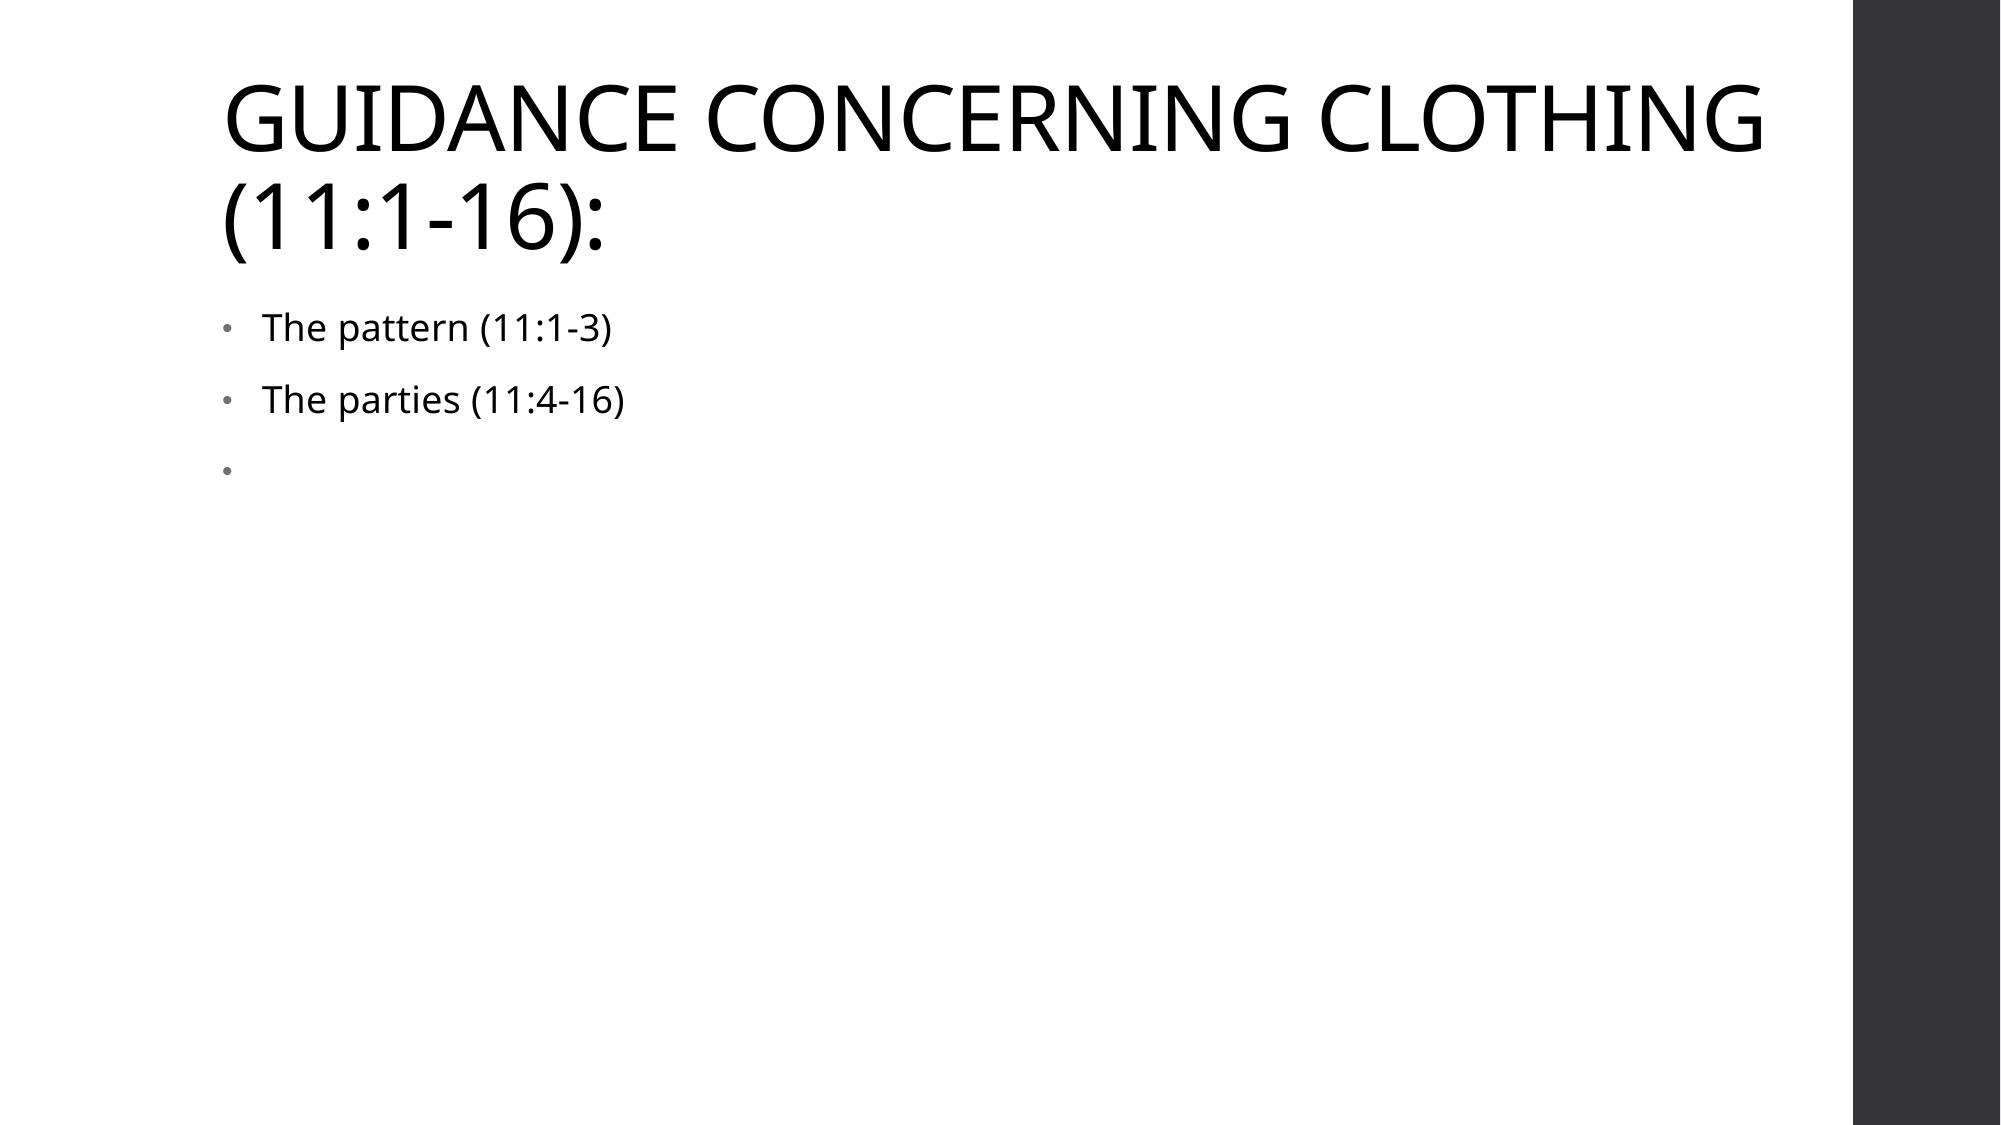

# GUIDANCE CONCERNING CLOTHING (11:1-16):
 The pattern (11:1-3)
 The parties (11:4-16)